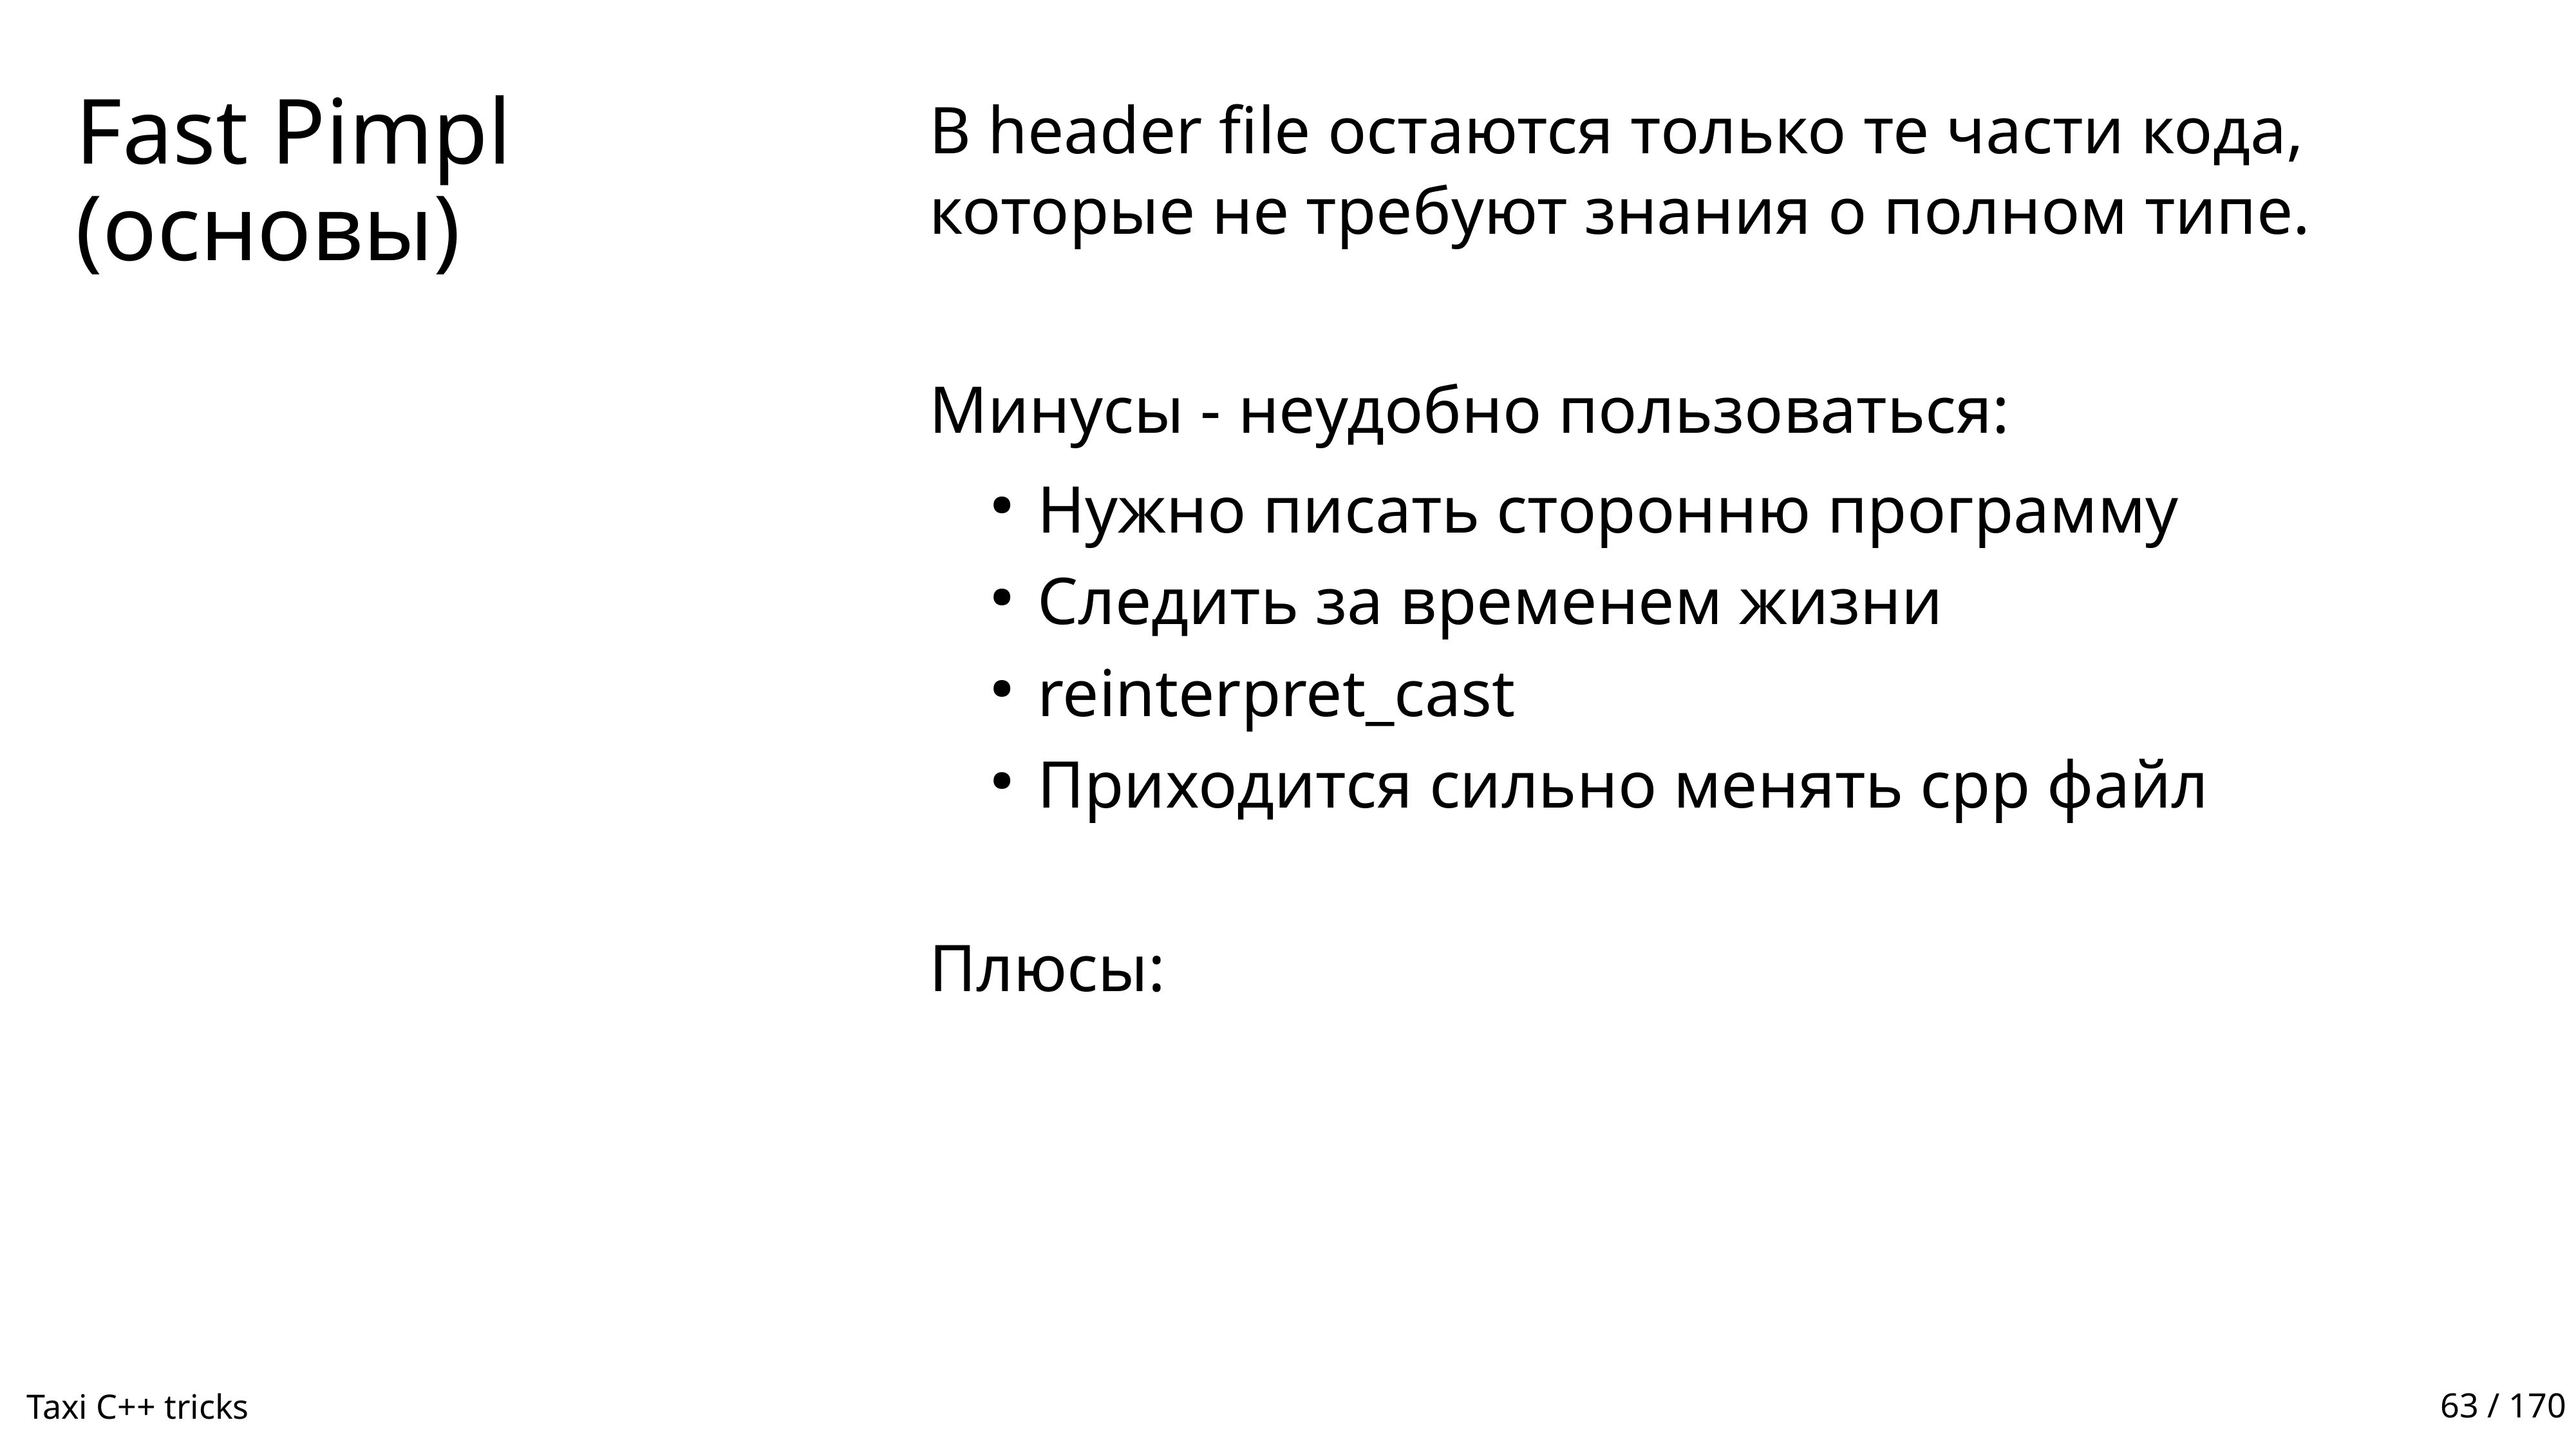

# Fast Pimpl (основы)
В header file остаются только те части кода, которые не требуют знания о полном типе.
Минусы - неудобно пользоваться:
 Нужно писать сторонню программу
 Следить за временем жизни
 reinterpret_cast
 Приходится сильно менять cpp файл
Плюсы:
Taxi C++ tricks